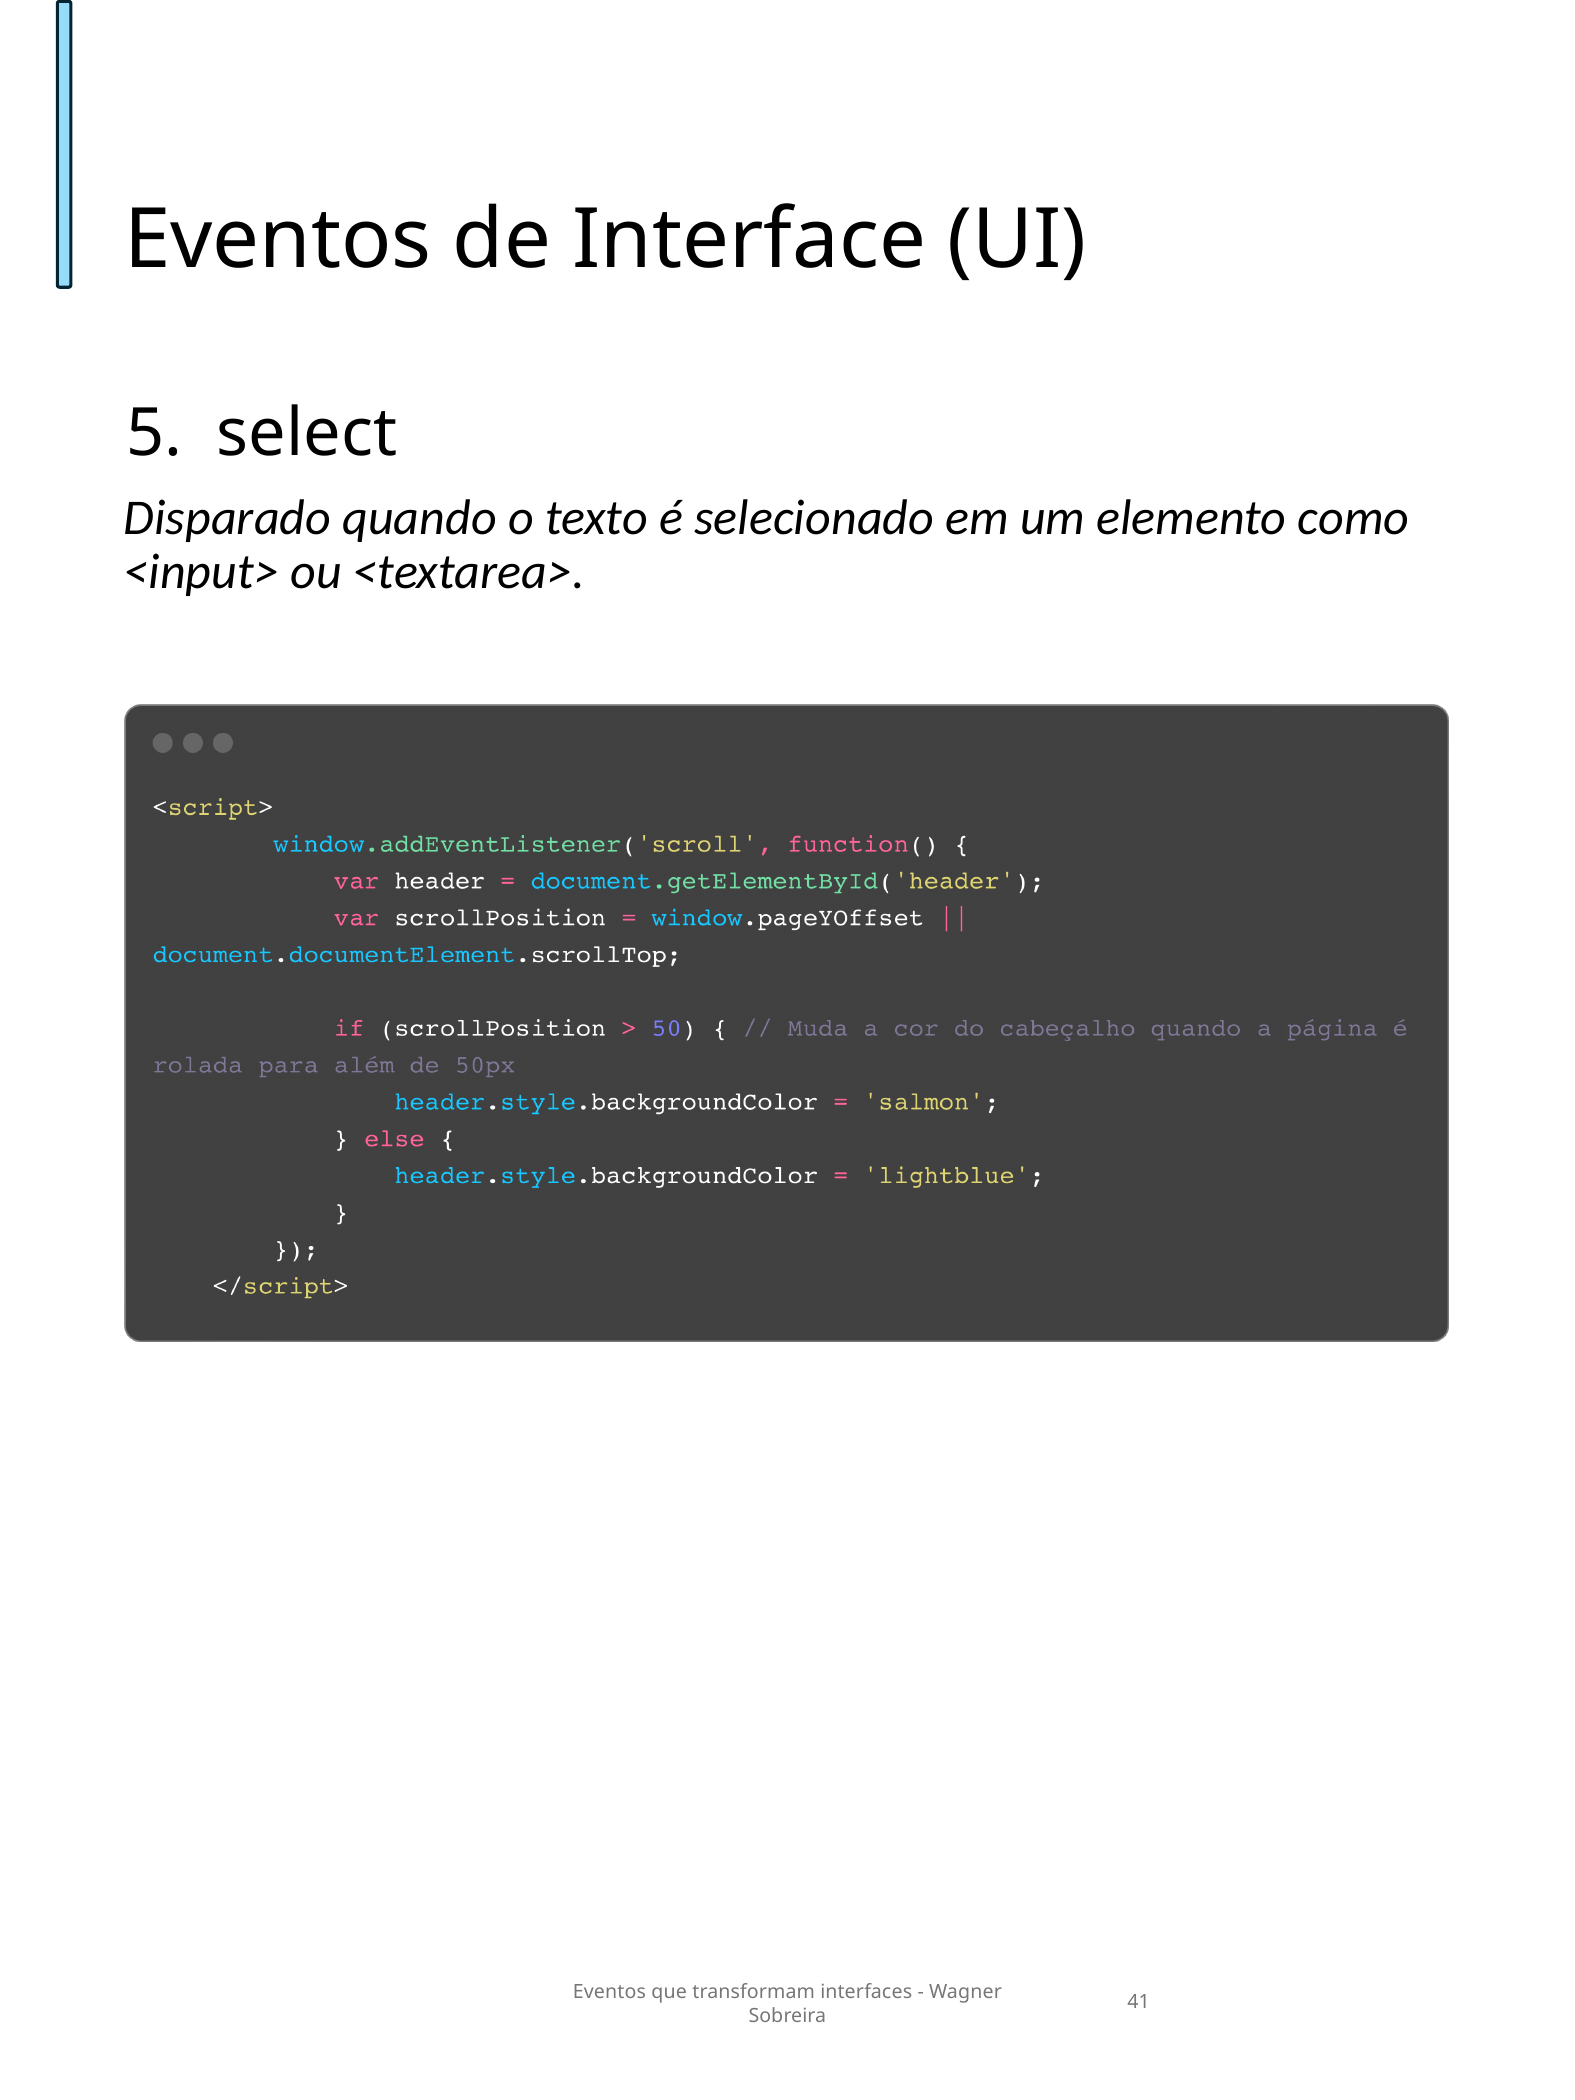

Eventos de Interface (UI)
5.  select
Disparado quando o texto é selecionado em um elemento como <input> ou <textarea>.
Eventos que transformam interfaces - Wagner Sobreira